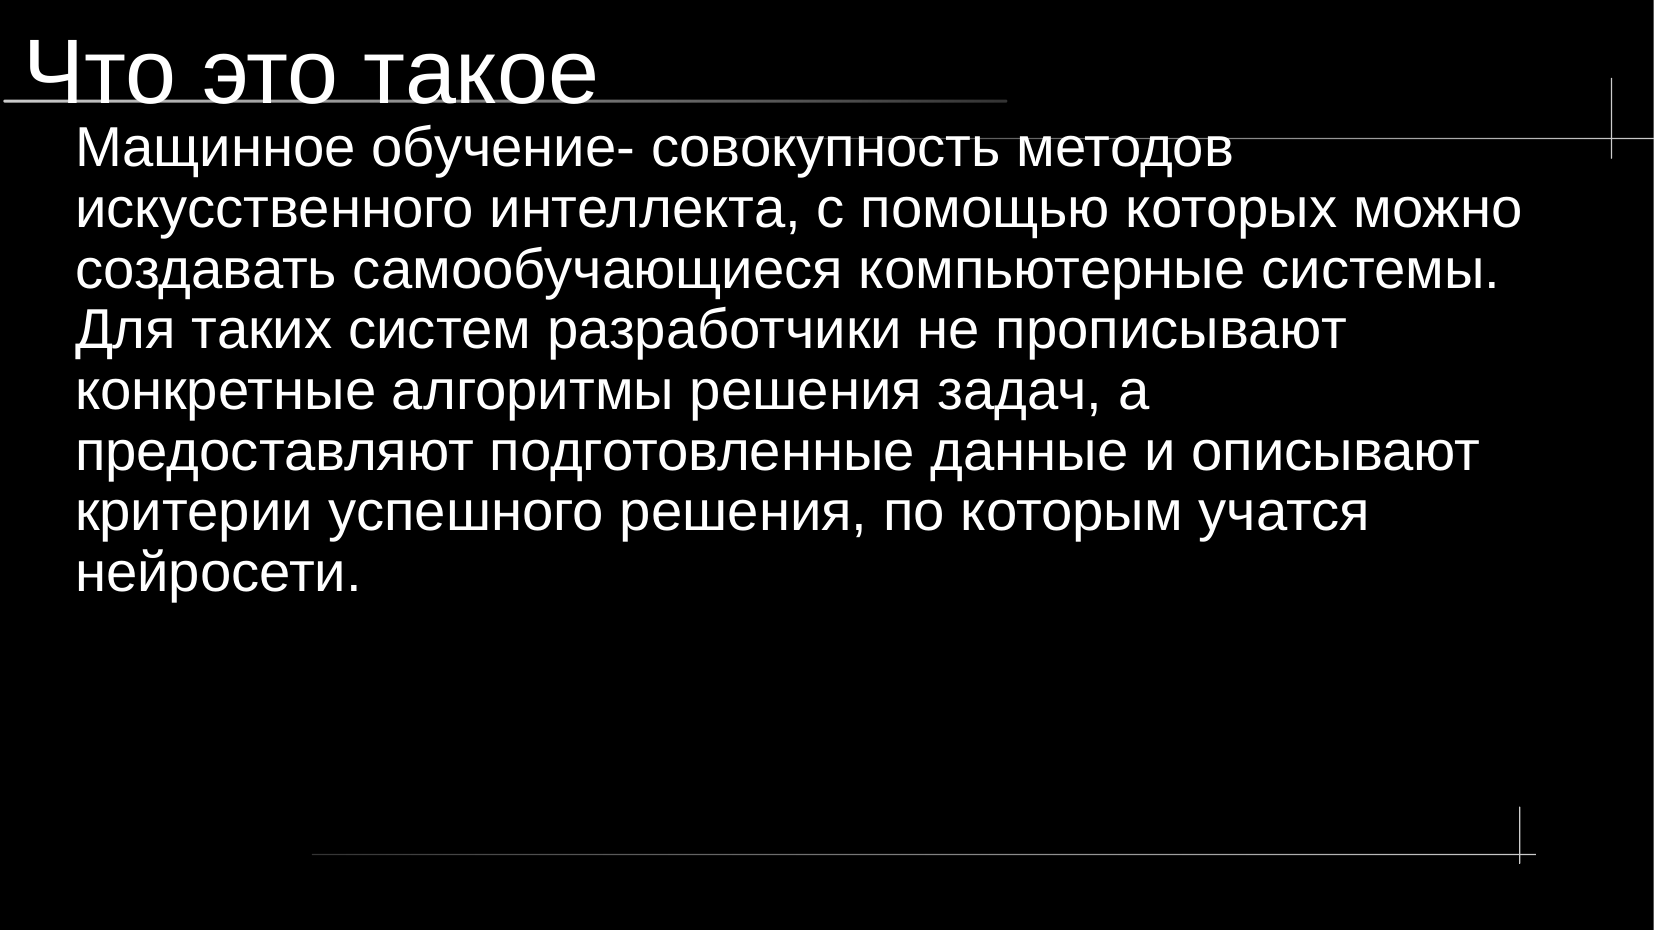

# Что это такое
Мащинное обучение- совокупность методов искусственного интеллекта, с помощью которых можно создавать самообучающиеся компьютерные системы. Для таких систем разработчики не прописывают конкретные алгоритмы решения задач, а предоставляют подготовленные данные и описывают критерии успешного решения, по которым учатся нейросети.